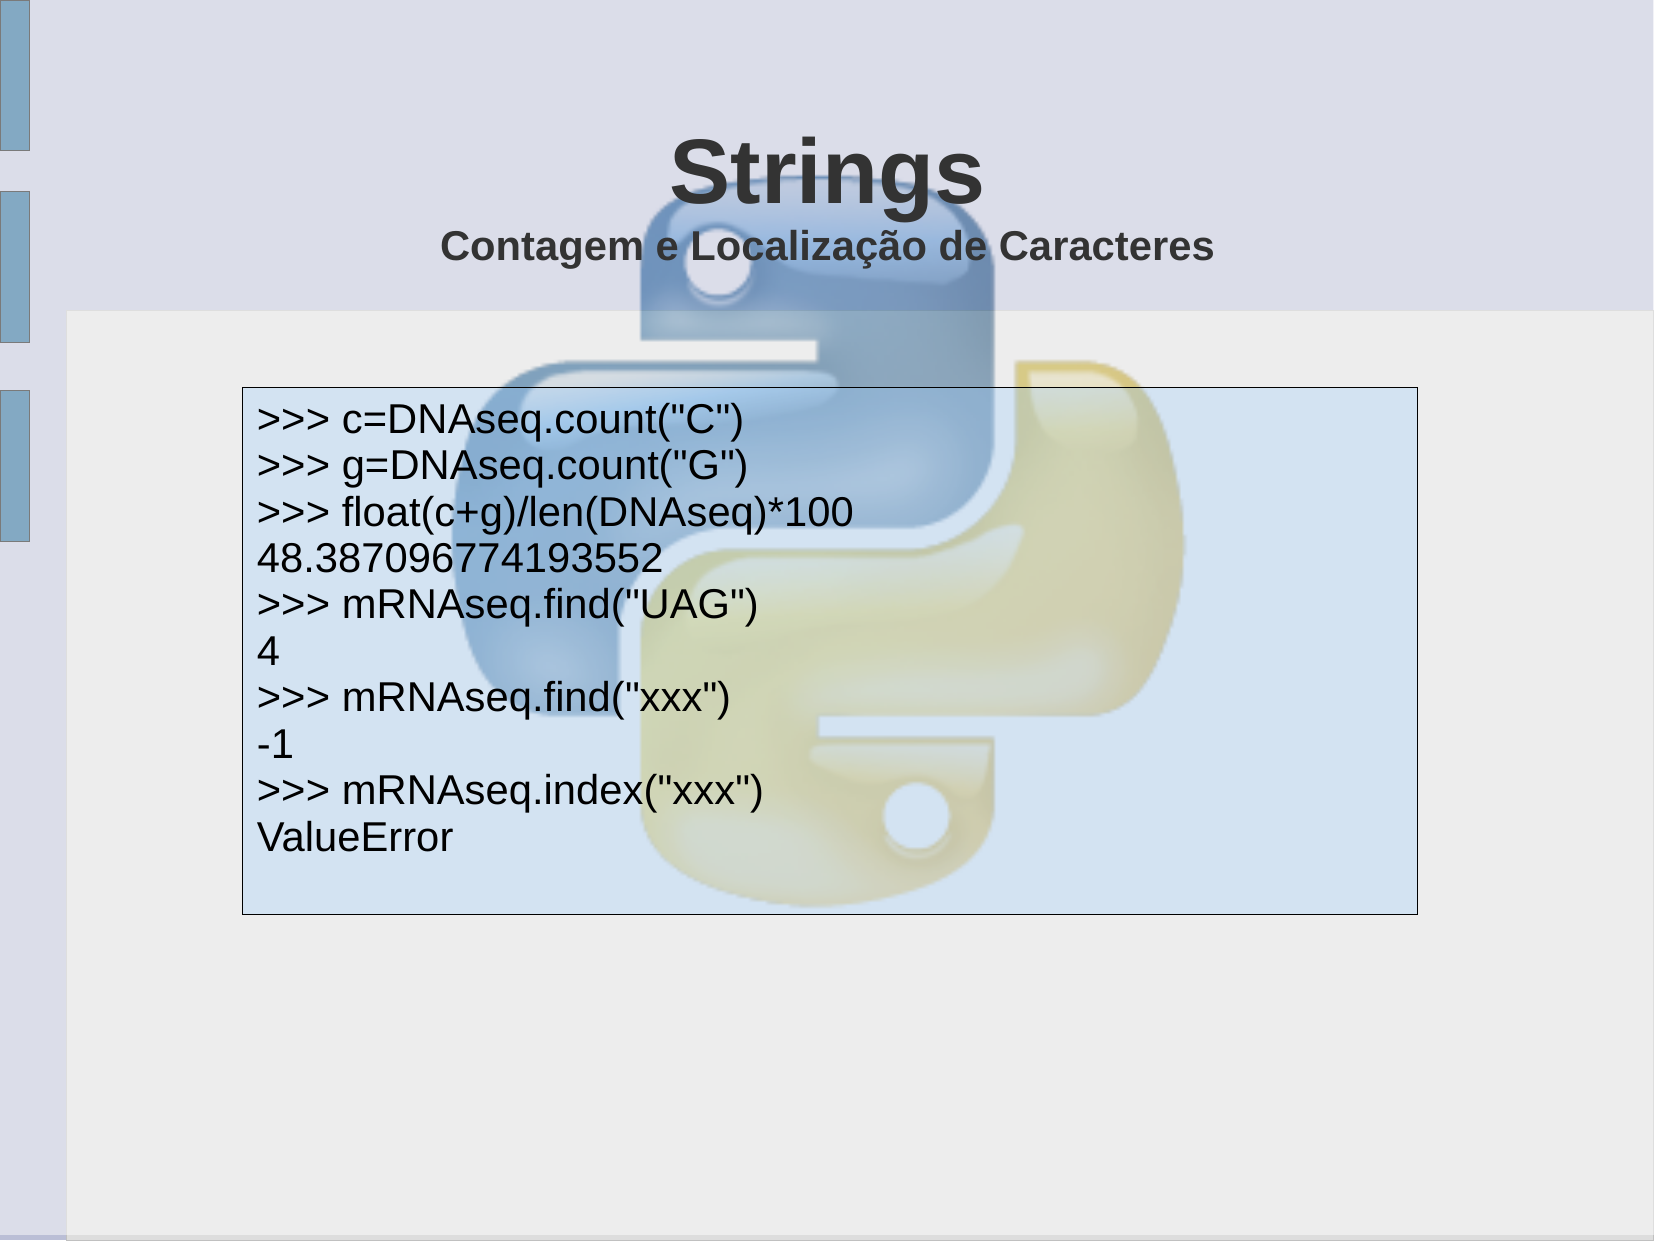

# Strings Contagem e Localização de Caracteres
>>> c=DNAseq.count("C")
>>> g=DNAseq.count("G")
>>> float(c+g)/len(DNAseq)*100
48.387096774193552
>>> mRNAseq.find("UAG")
4
>>> mRNAseq.find("xxx")
-1
>>> mRNAseq.index("xxx")
ValueError